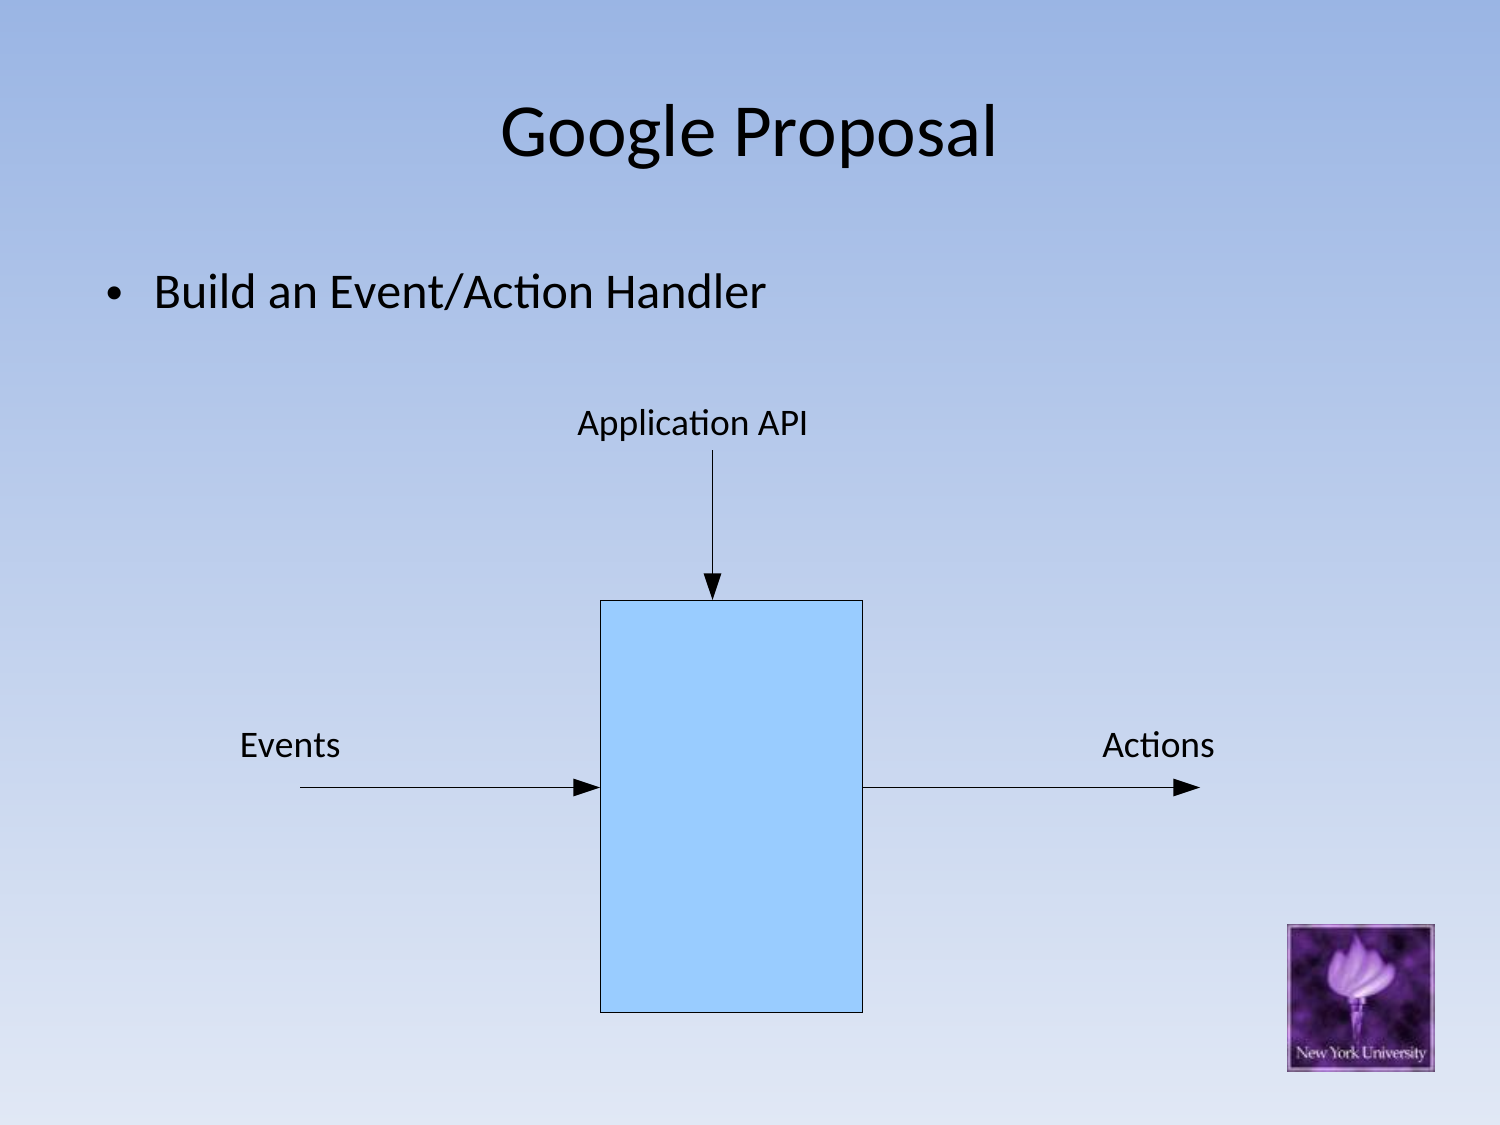

# Google Proposal
Build an Event/Action Handler
Application API
Events
Actions